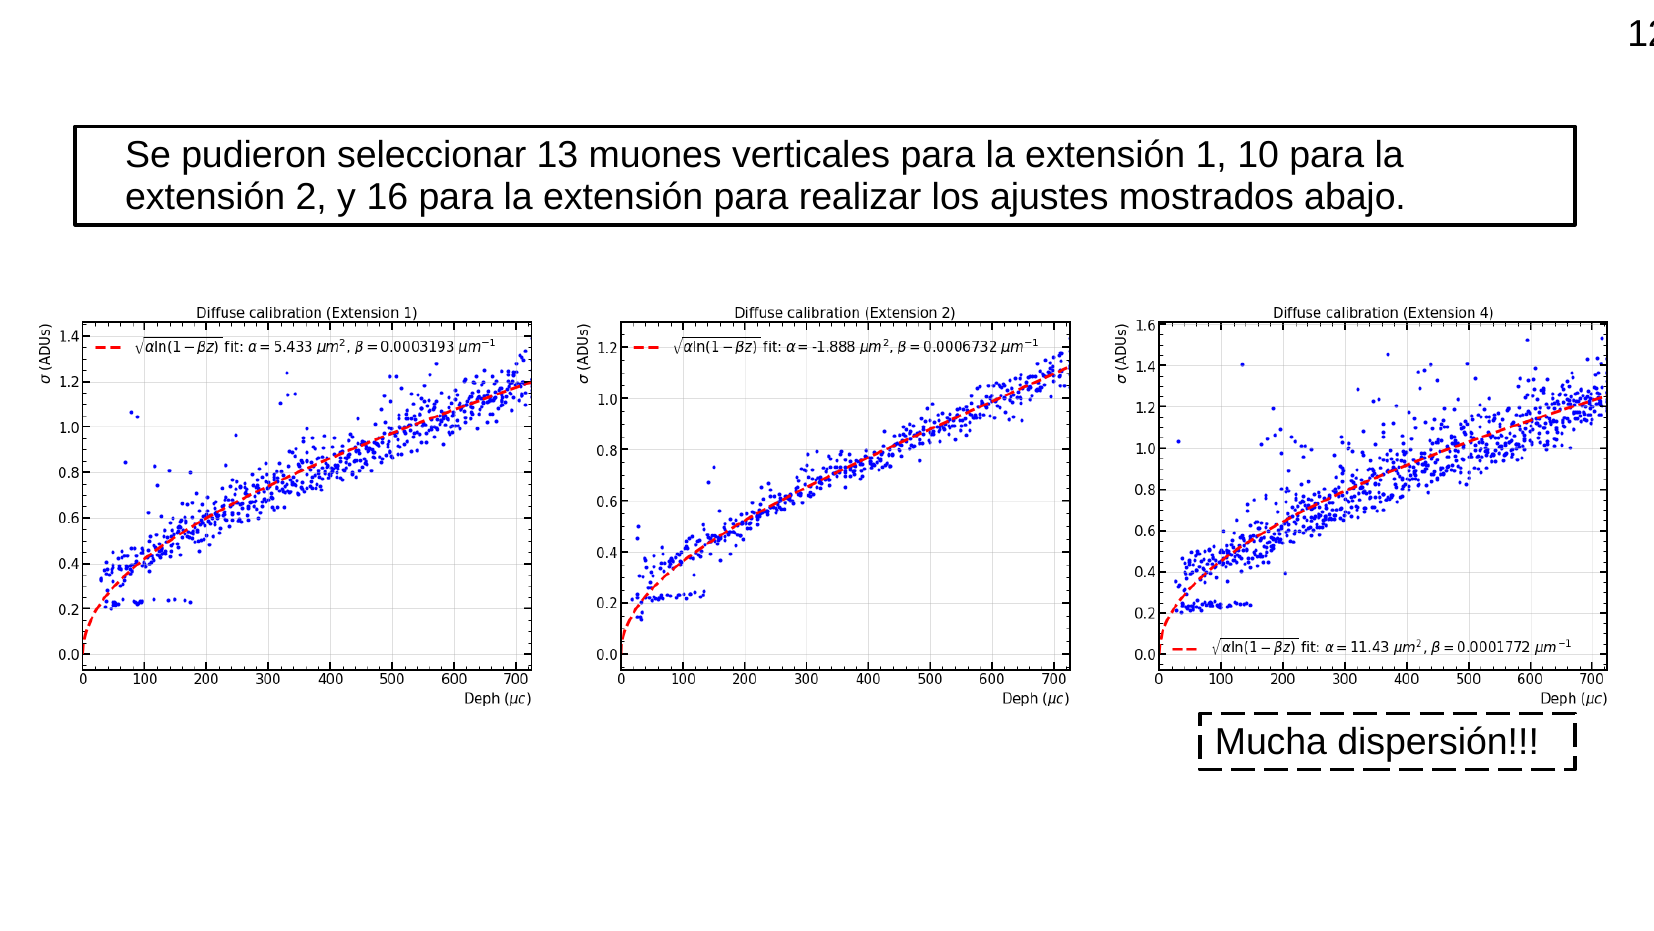

Se pudieron seleccionar 13 muones verticales para la extensión 1, 10 para la extensión 2, y 16 para la extensión para realizar los ajustes mostrados abajo.
Mucha dispersión!!!